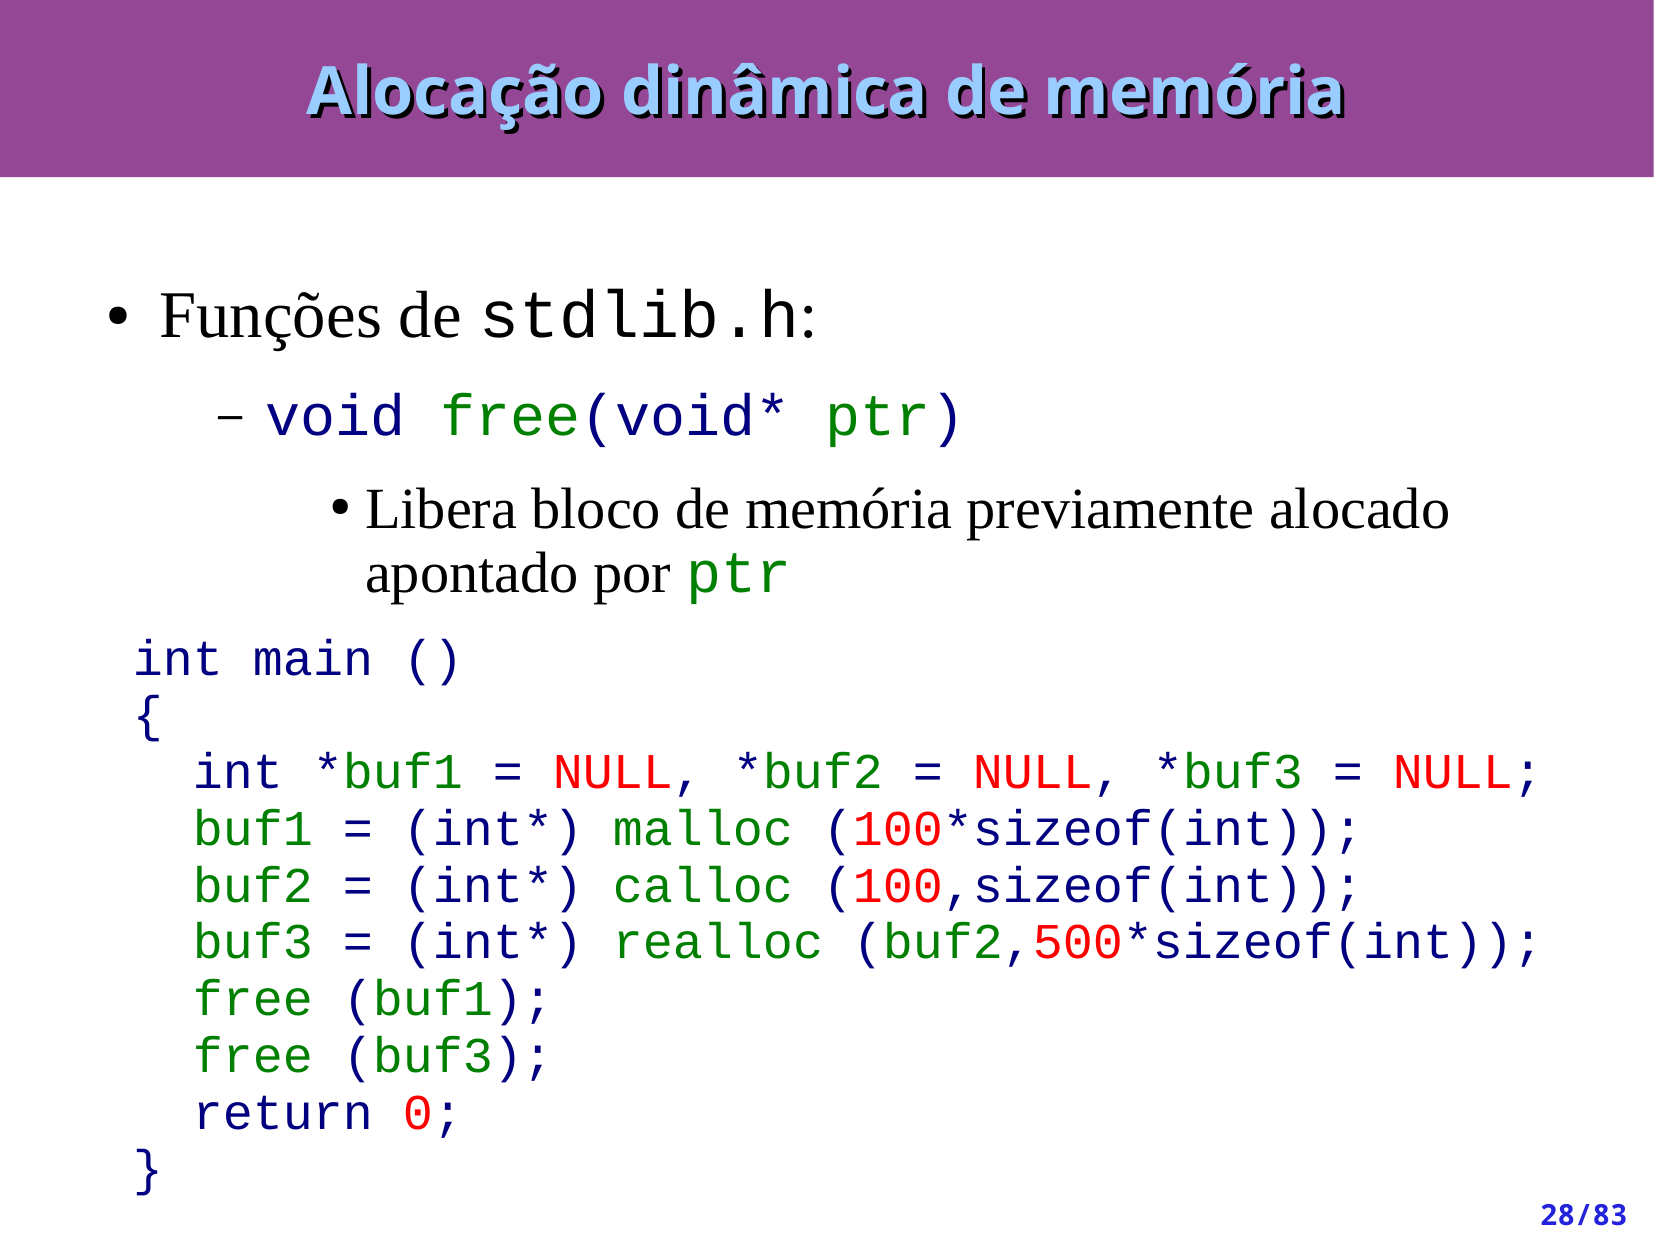

# Alocação dinâmica de memória
Funções de stdlib.h:
void free(void* ptr)
Libera bloco de memória previamente alocado apontado por ptr
int main ()
{
 int *buf1 = NULL, *buf2 = NULL, *buf3 = NULL;
 buf1 = (int*) malloc (100*sizeof(int));
 buf2 = (int*) calloc (100,sizeof(int));
 buf3 = (int*) realloc (buf2,500*sizeof(int));
 free (buf1);
 free (buf3);
 return 0;
}
28